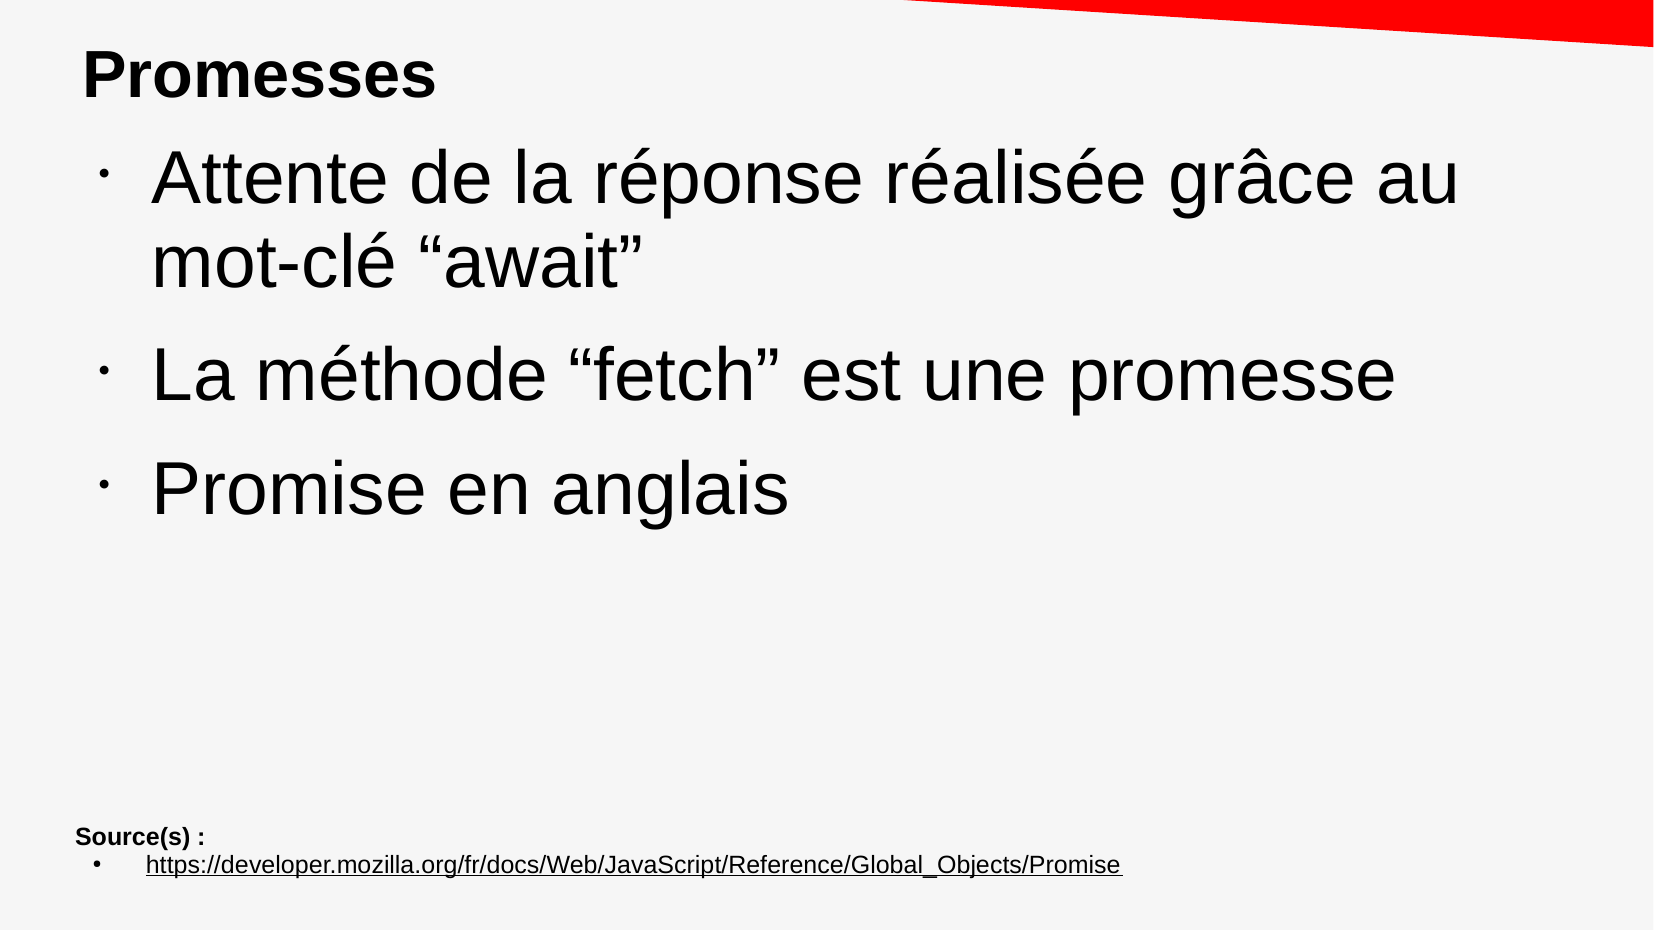

# Promesses
Attente de la réponse réalisée grâce au mot-clé “await”
La méthode “fetch” est une promesse
Promise en anglais
Source(s) :
https://developer.mozilla.org/fr/docs/Web/JavaScript/Reference/Global_Objects/Promise